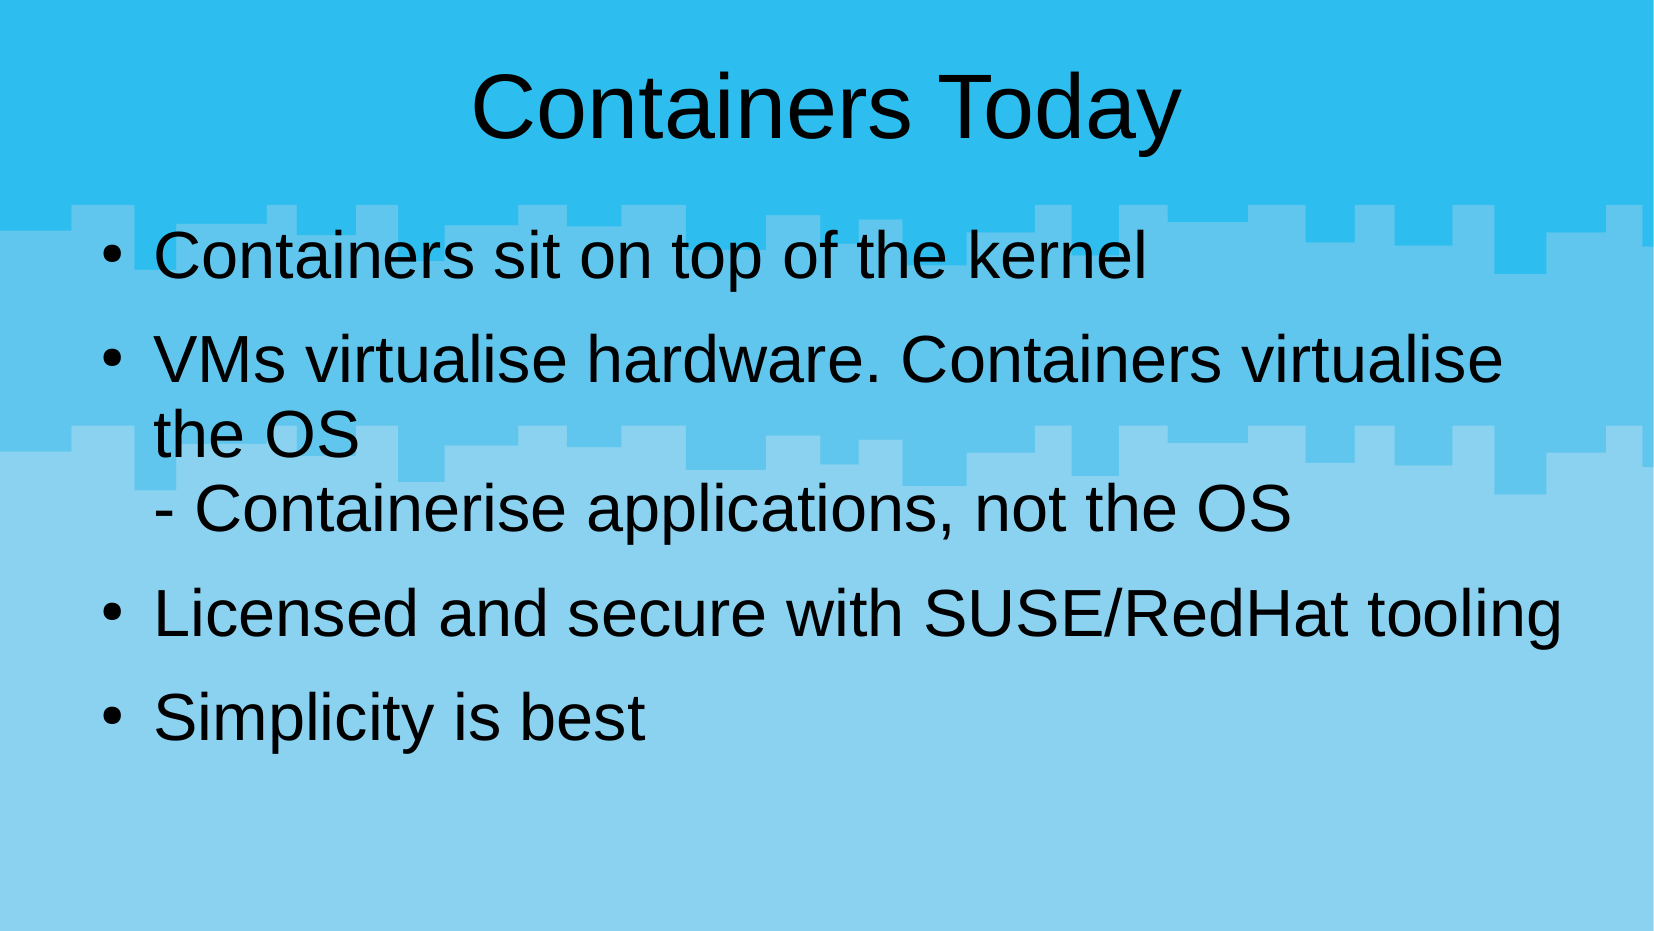

# Containers Today
Containers sit on top of the kernel
VMs virtualise hardware. Containers virtualise the OS
- Containerise applications, not the OS
Licensed and secure with SUSE/RedHat tooling
Simplicity is best